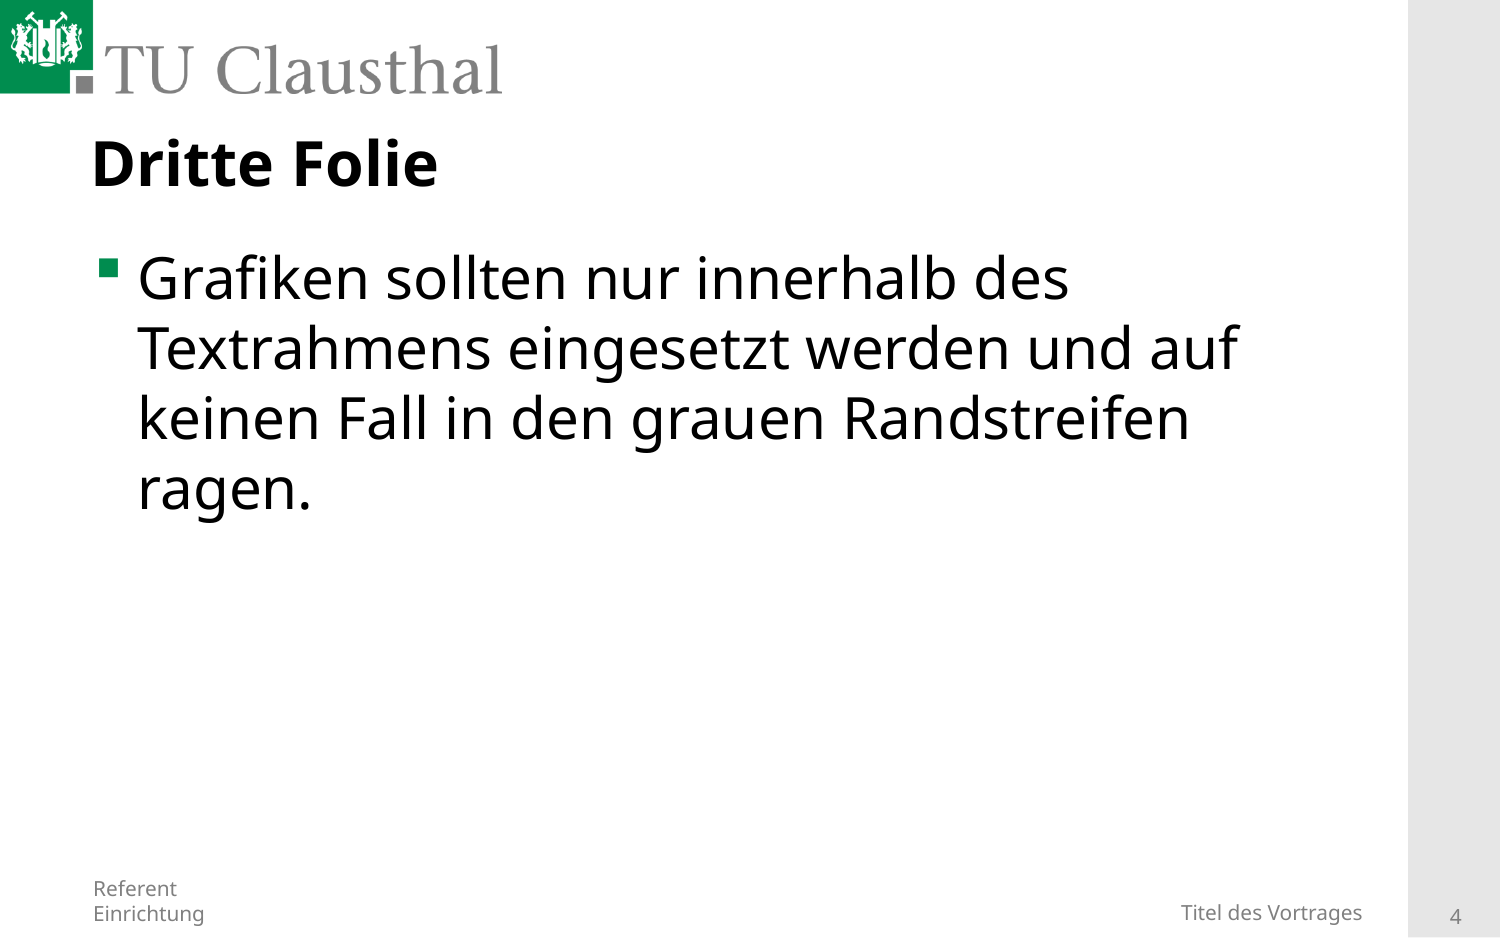

Dritte Folie
# Grafiken sollten nur innerhalb des Textrahmens eingesetzt werden und auf keinen Fall in den grauen Randstreifen ragen.